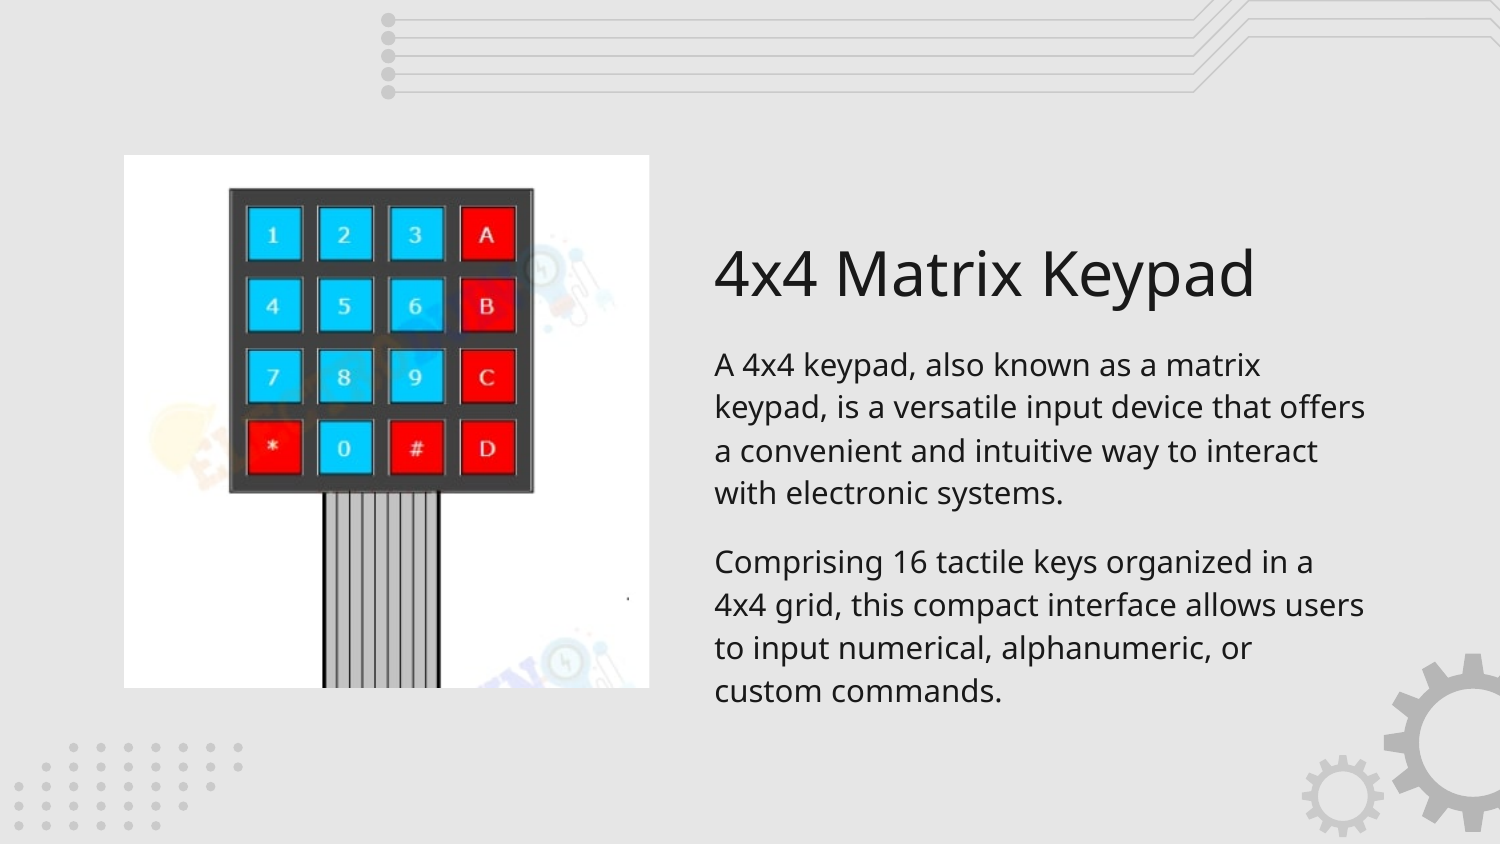

# 4x4 Matrix Keypad
A 4x4 keypad, also known as a matrix keypad, is a versatile input device that offers a convenient and intuitive way to interact with electronic systems.
Comprising 16 tactile keys organized in a 4x4 grid, this compact interface allows users to input numerical, alphanumeric, or custom commands.